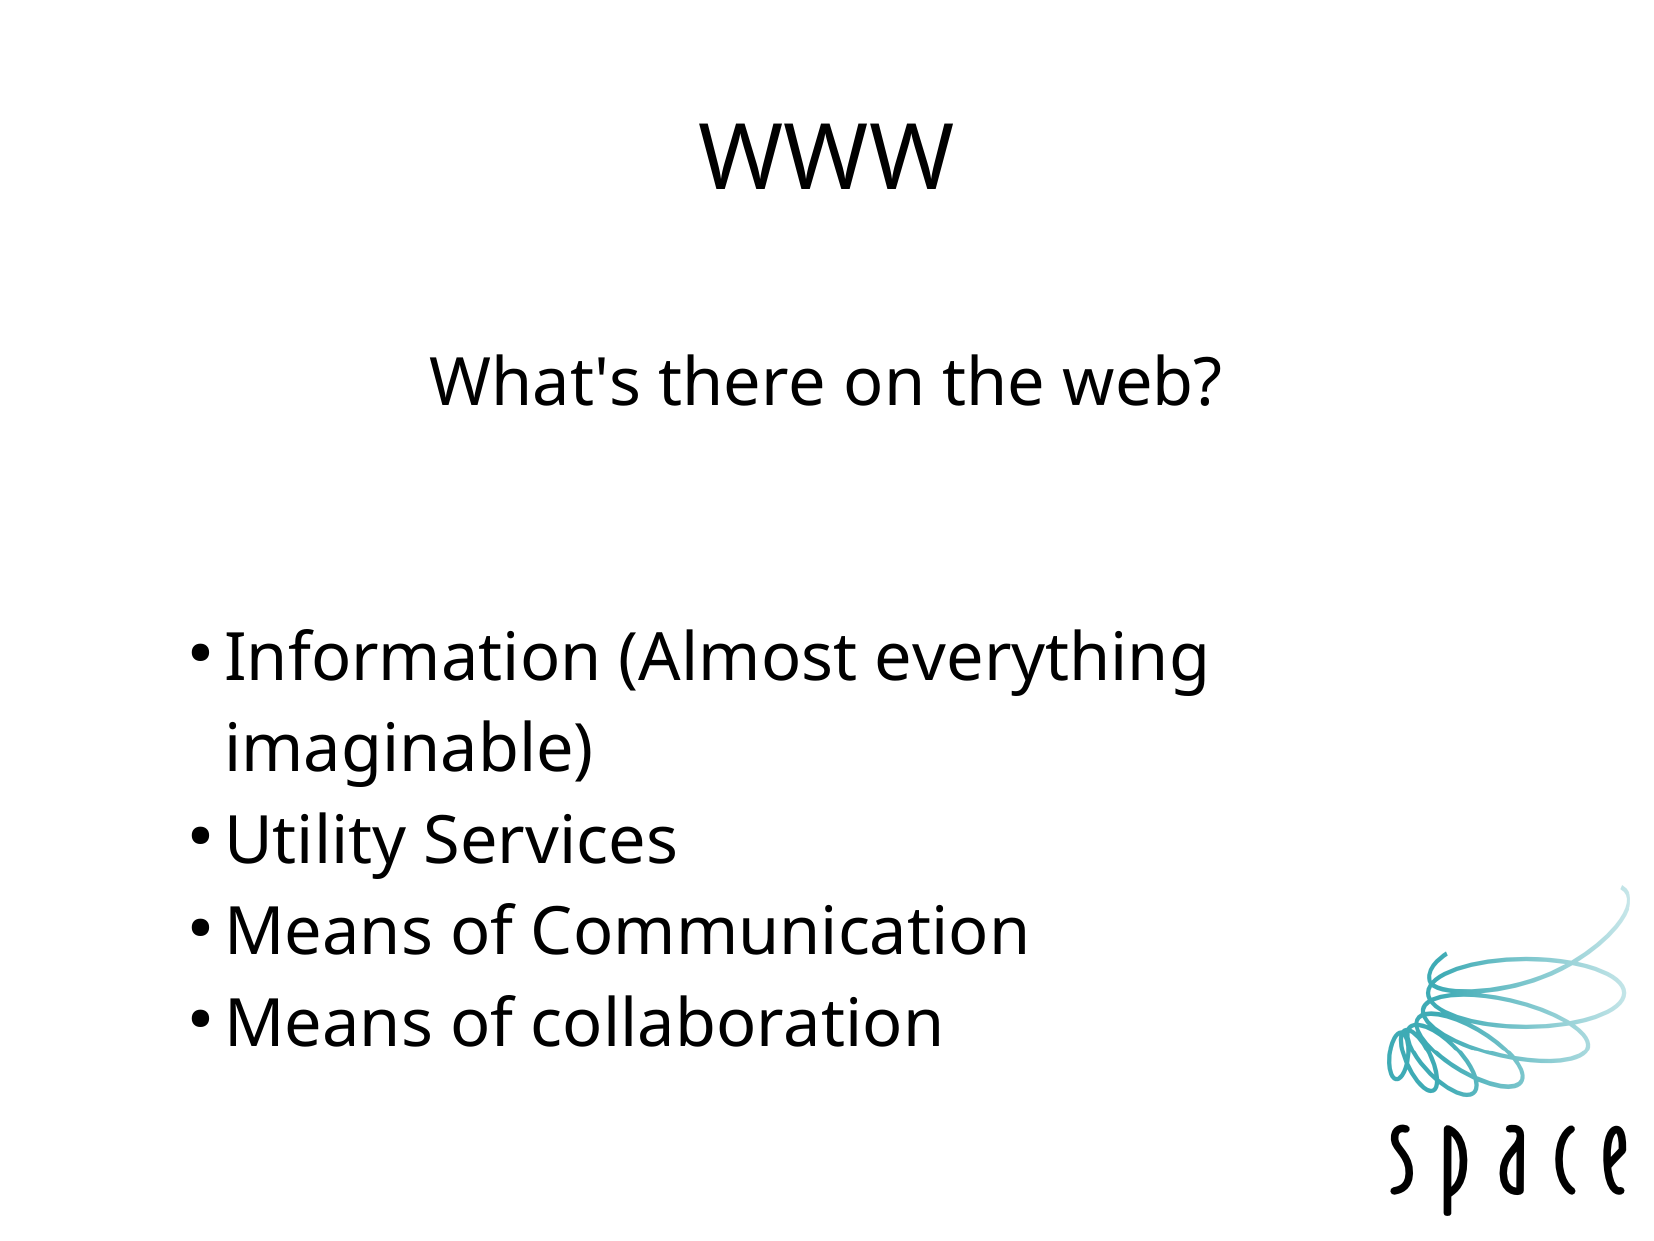

# WWW
What's there on the web?
Information (Almost everything imaginable)‏
Utility Services
Means of Communication
Means of collaboration